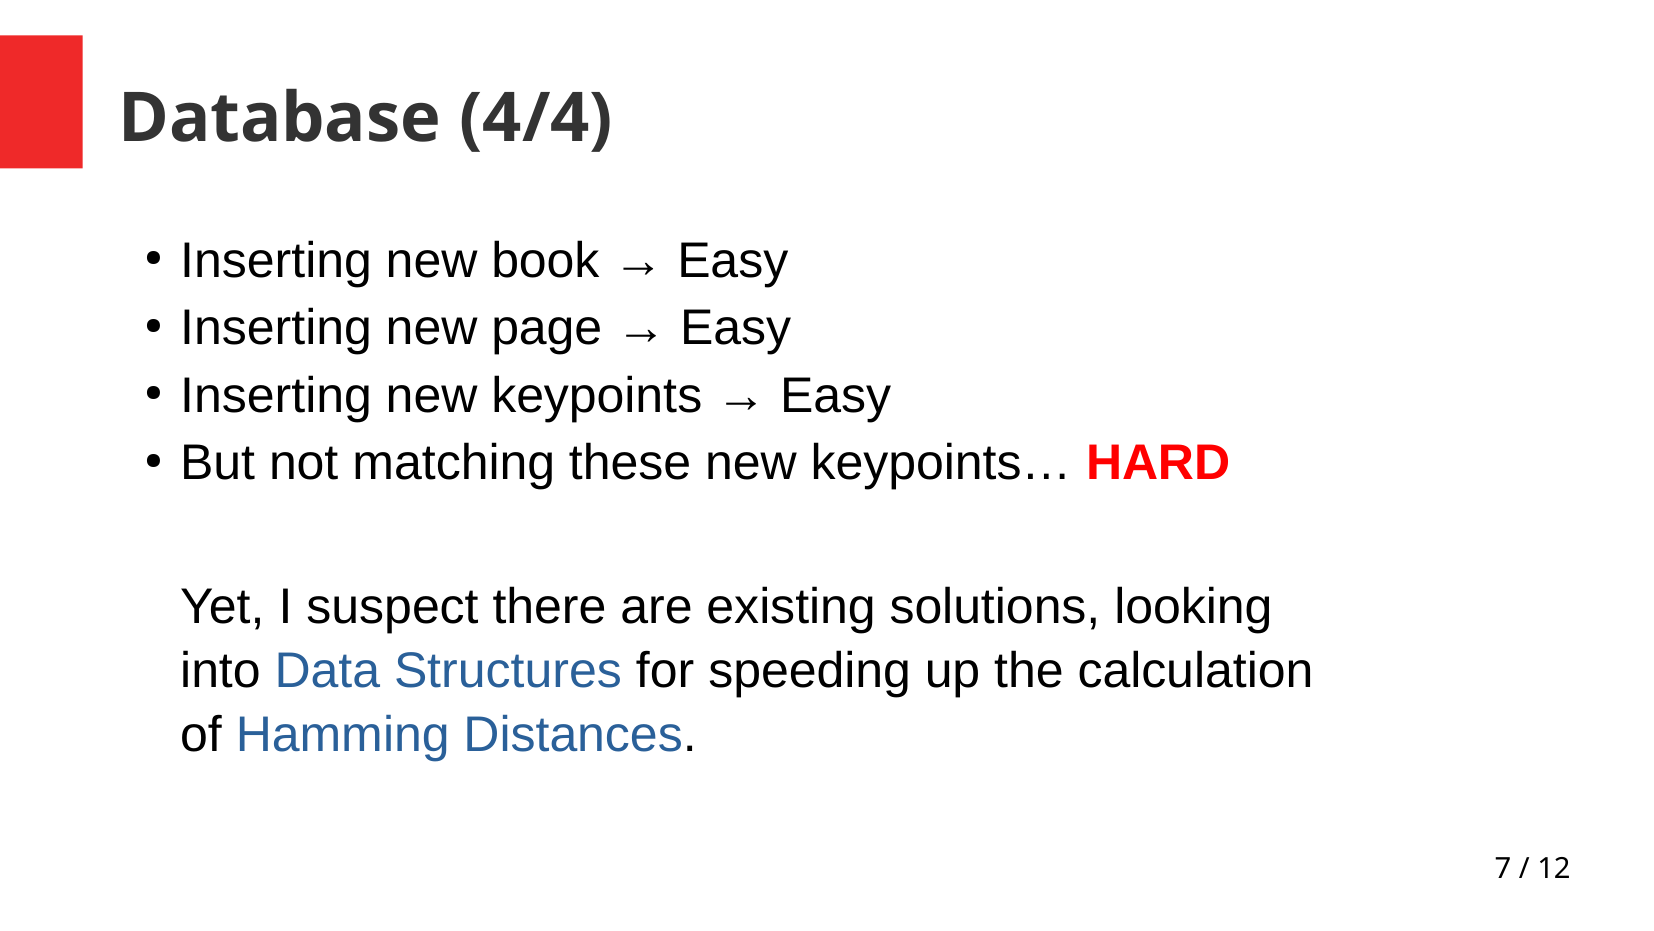

# Database (4/4)
Inserting new book → Easy
Inserting new page → Easy
Inserting new keypoints → Easy
But not matching these new keypoints… HARD
Yet, I suspect there are existing solutions, looking
into Data Structures for speeding up the calculation
of Hamming Distances.
7